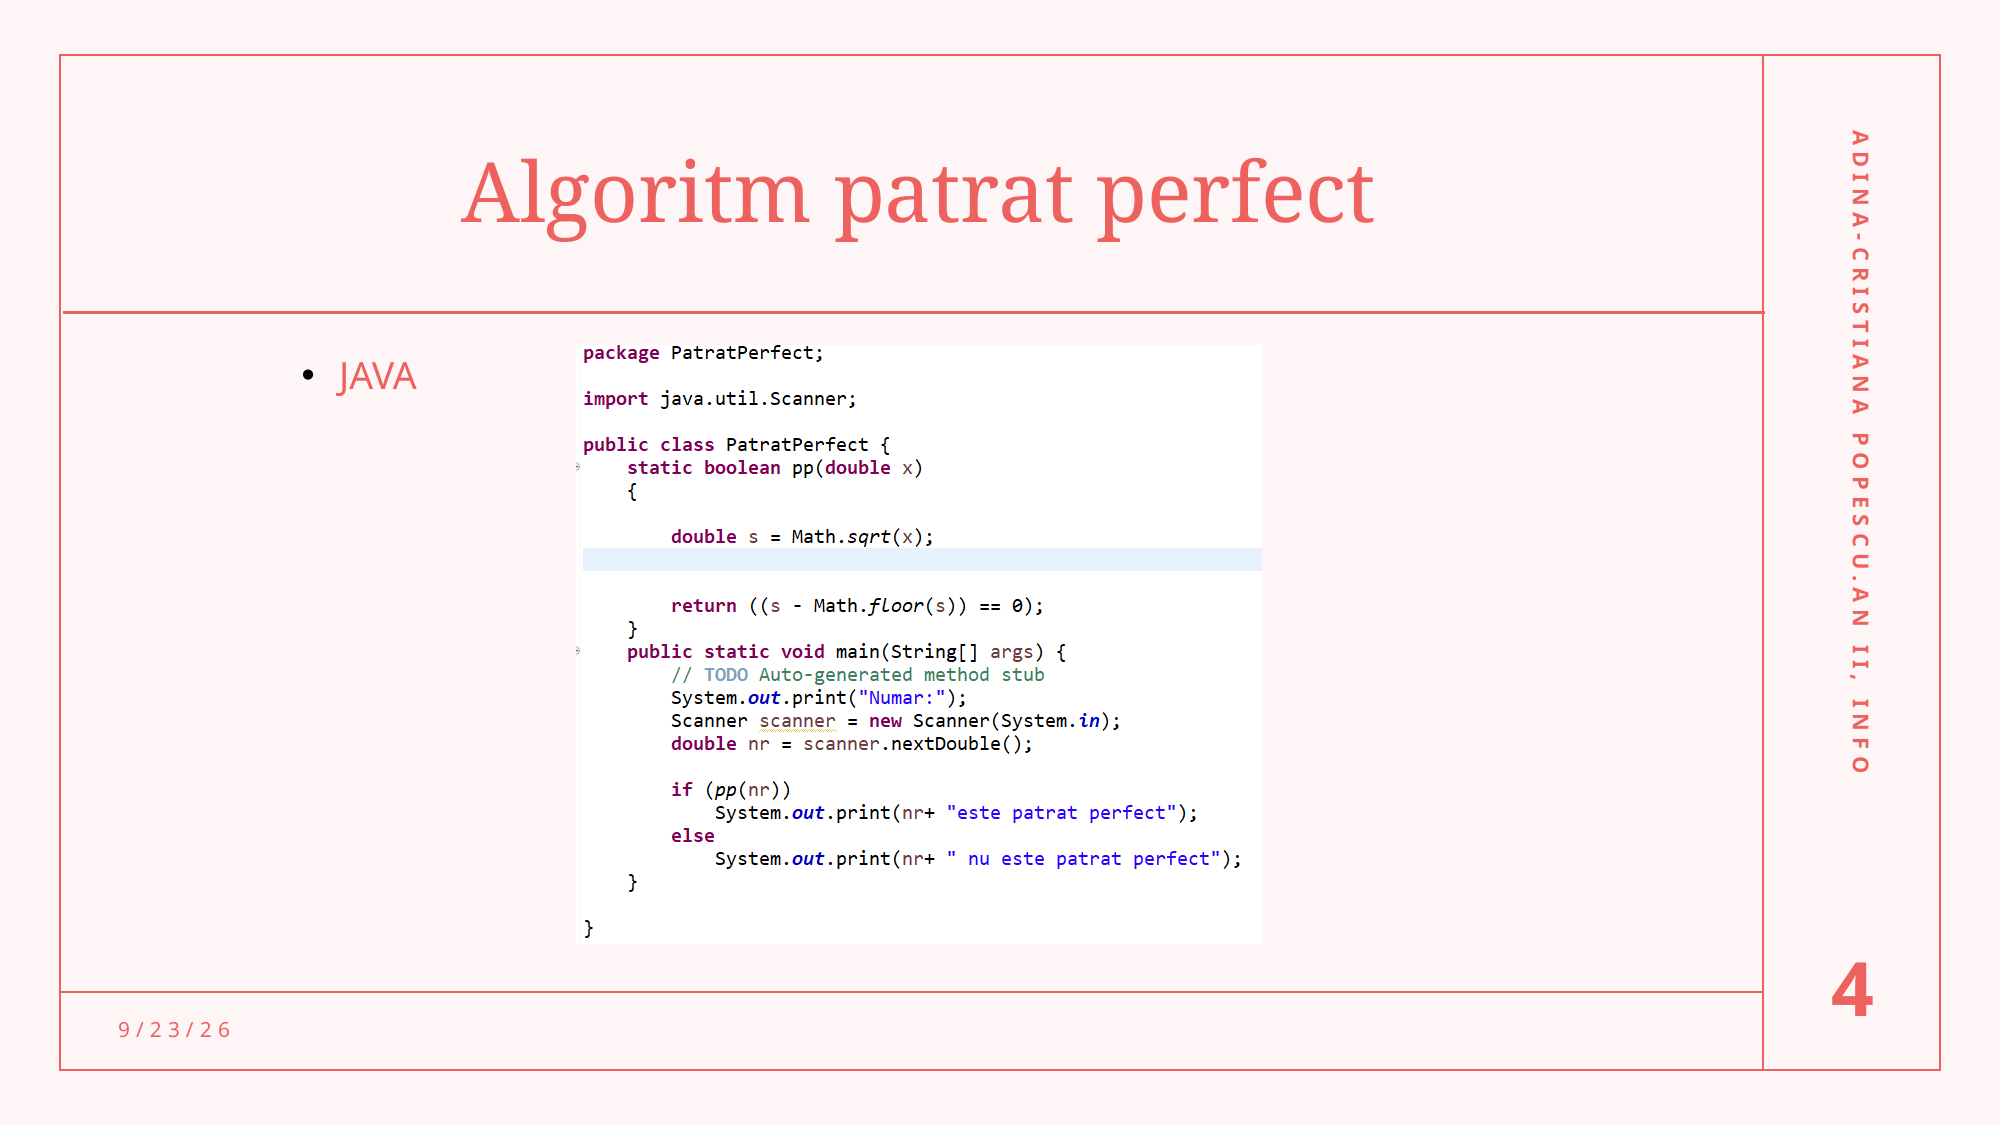

# Algoritm patrat perfect
JAVA
Adina-Cristiana Popescu.an II, info